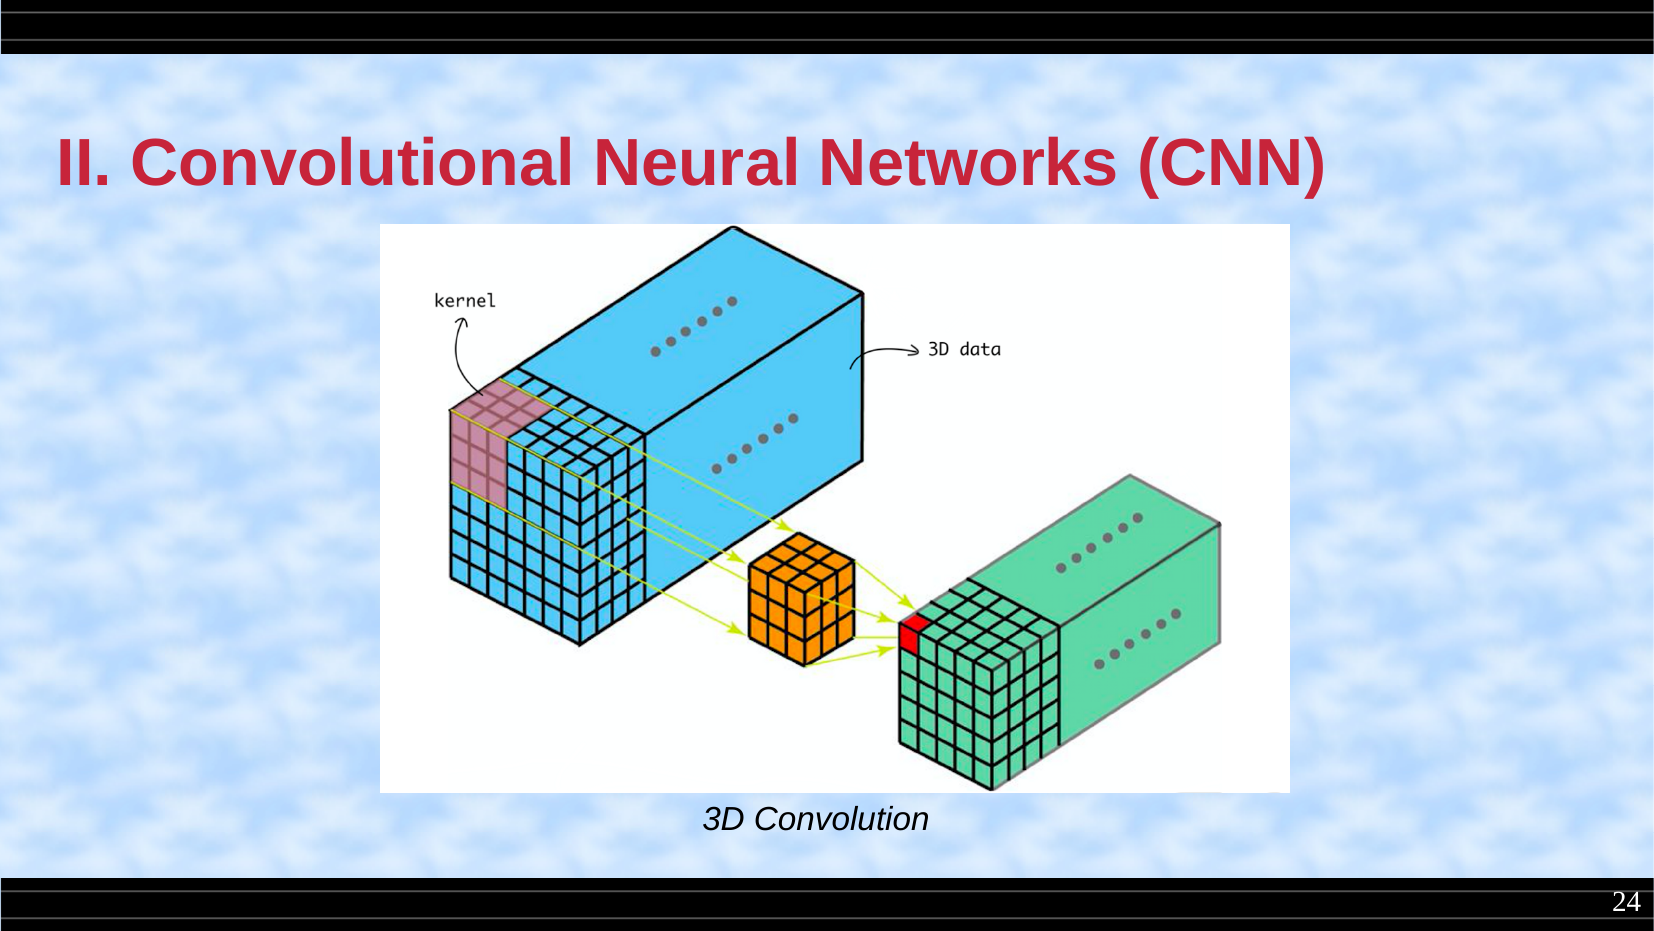

# II. Convolutional Neural Networks (CNN)
3D Convolution